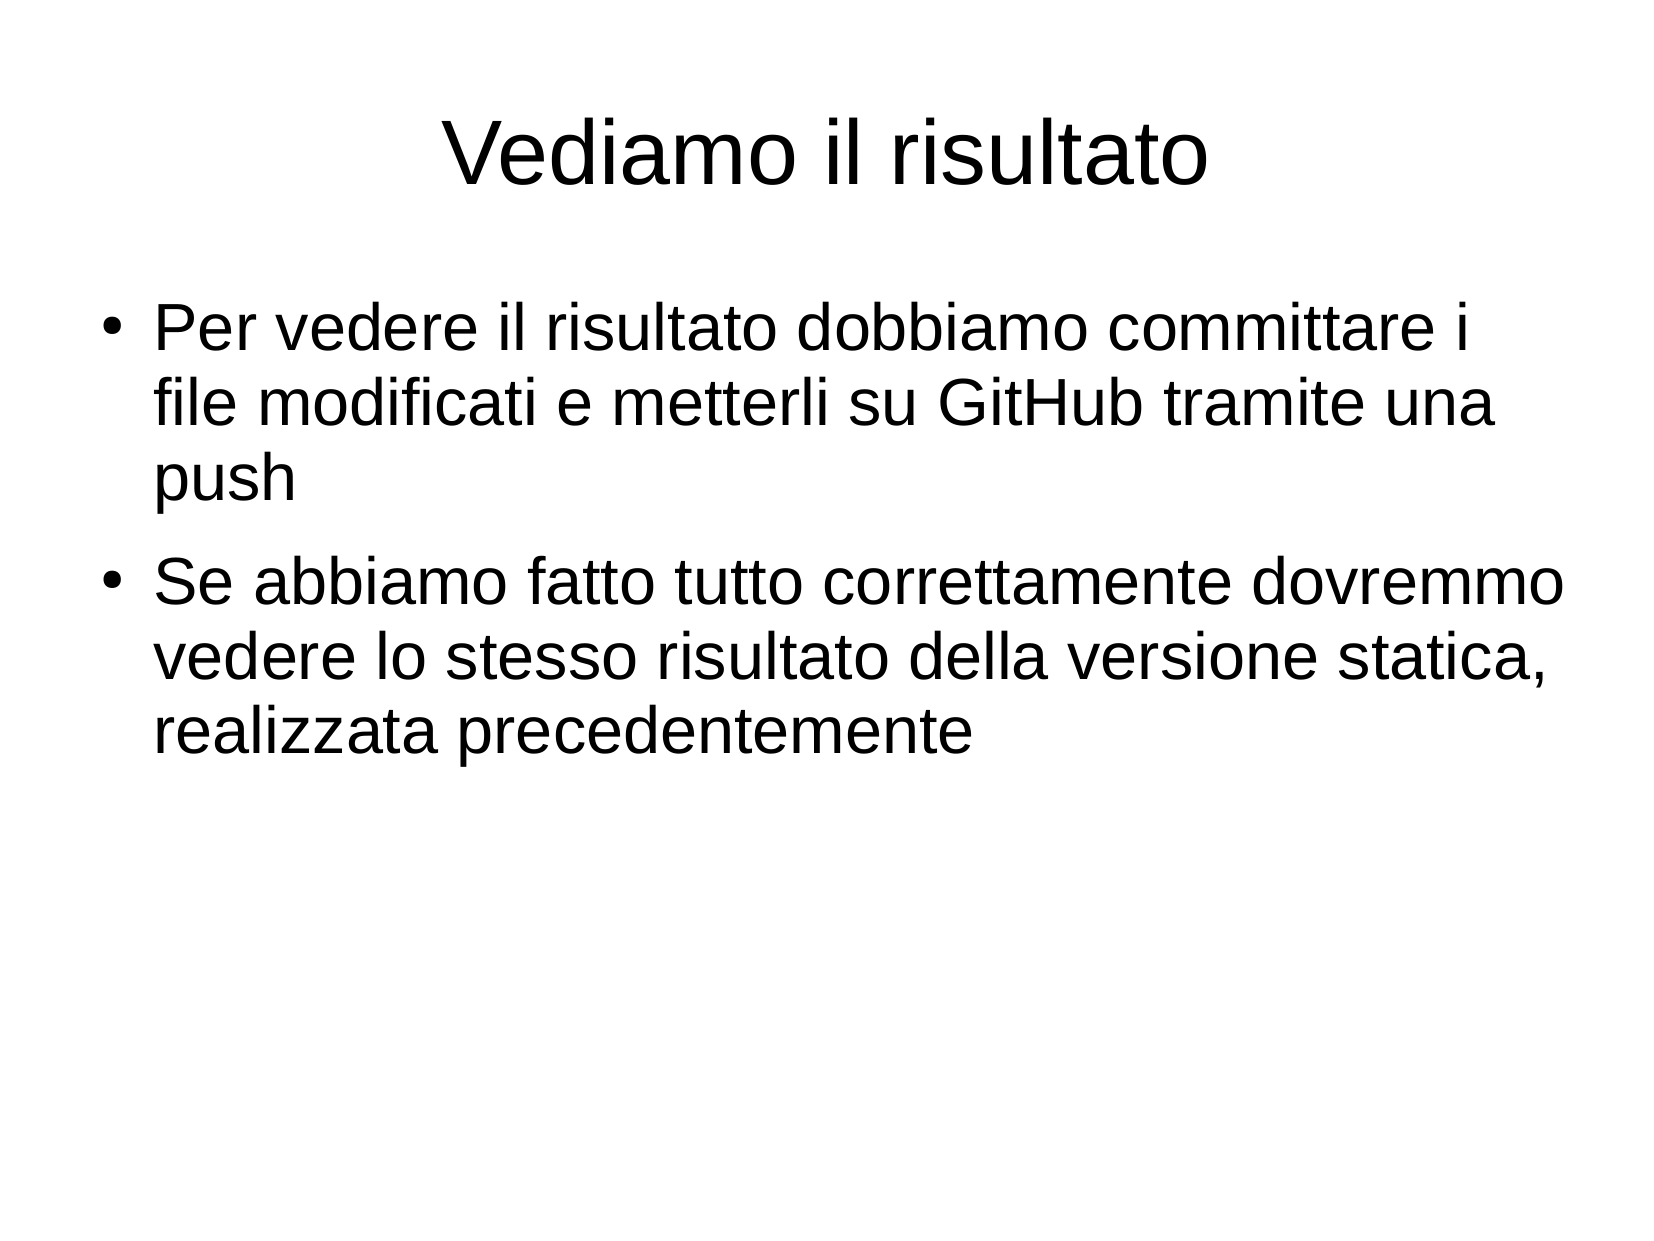

# Vediamo il risultato
Per vedere il risultato dobbiamo committare i file modificati e metterli su GitHub tramite una push
Se abbiamo fatto tutto correttamente dovremmo vedere lo stesso risultato della versione statica, realizzata precedentemente